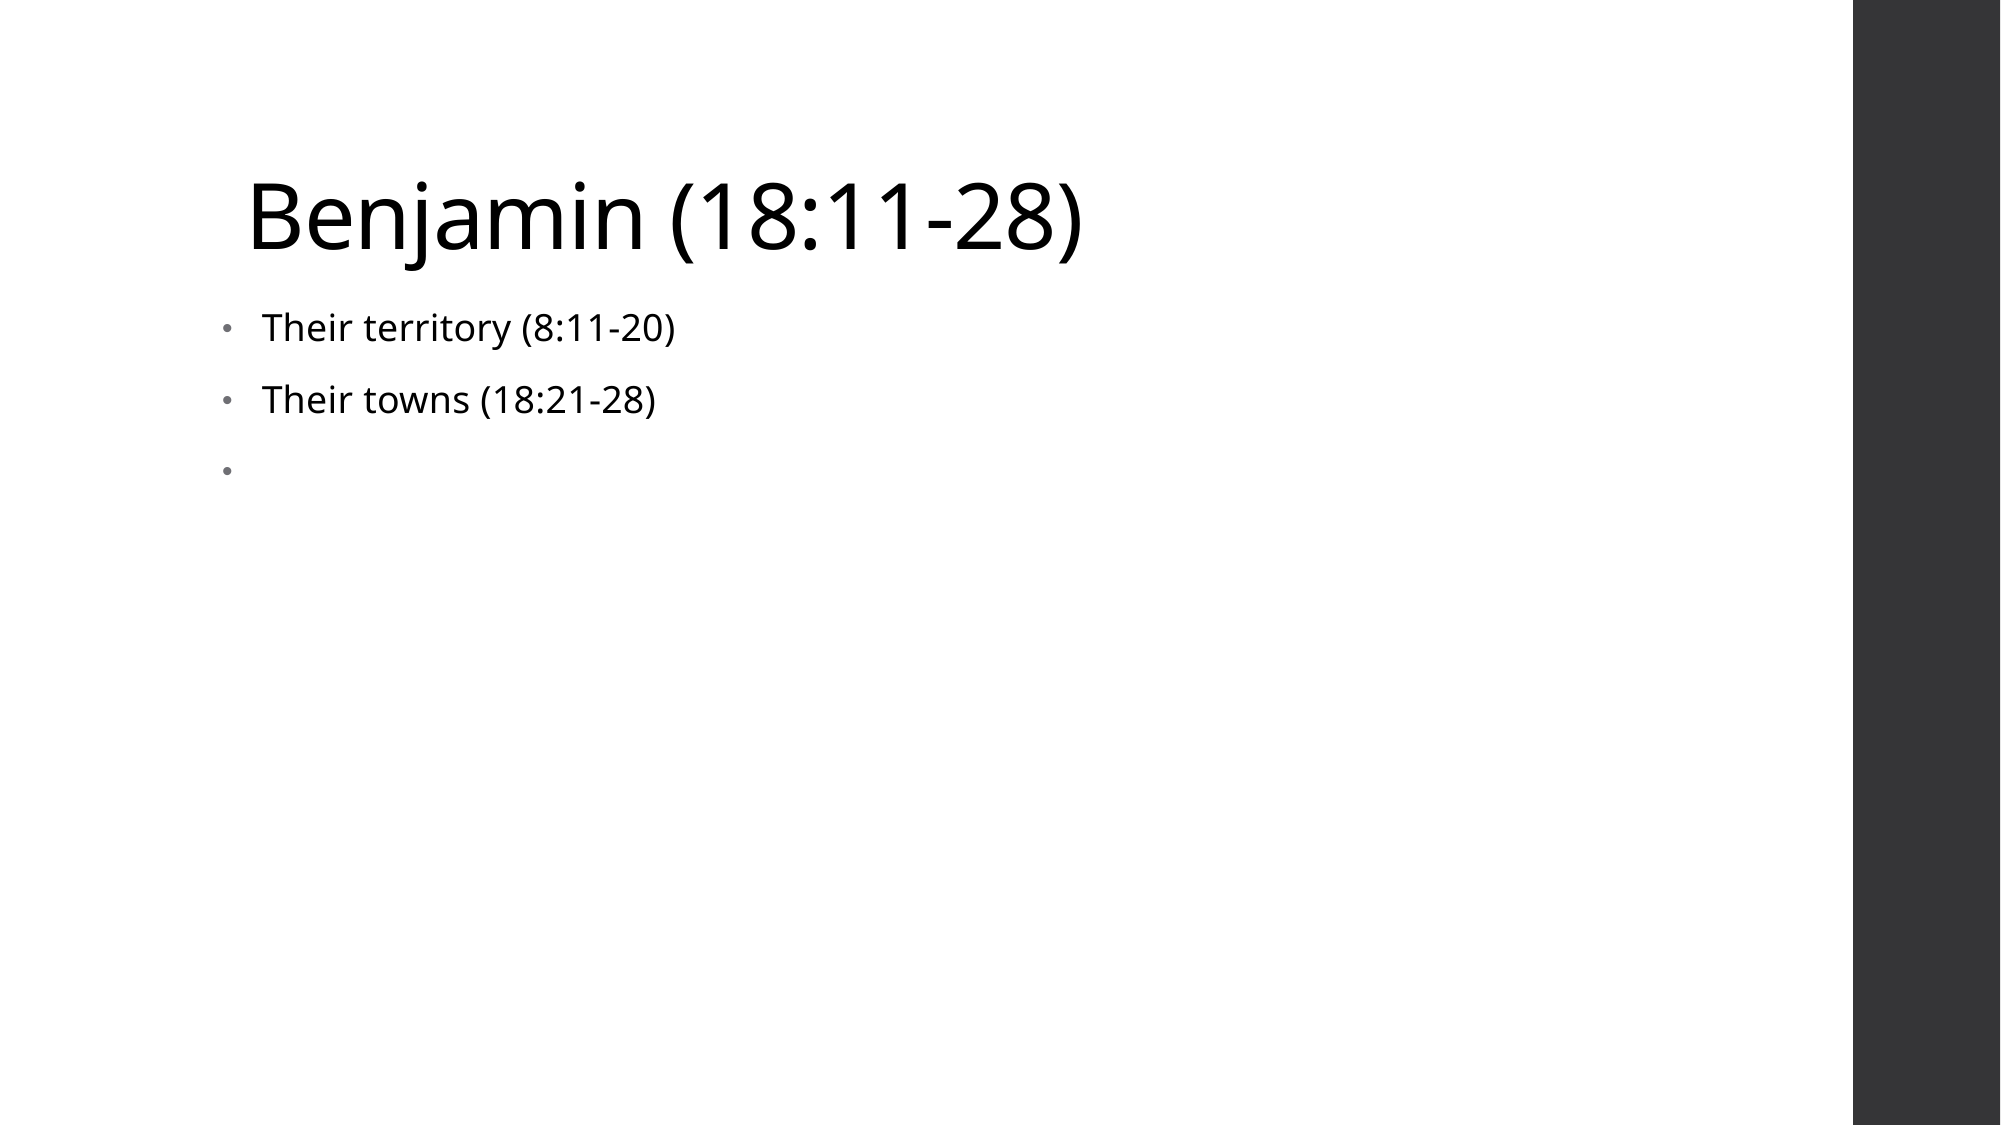

# Benjamin (18:11-28)
 Their territory (8:11-20)
 Their towns (18:21-28)